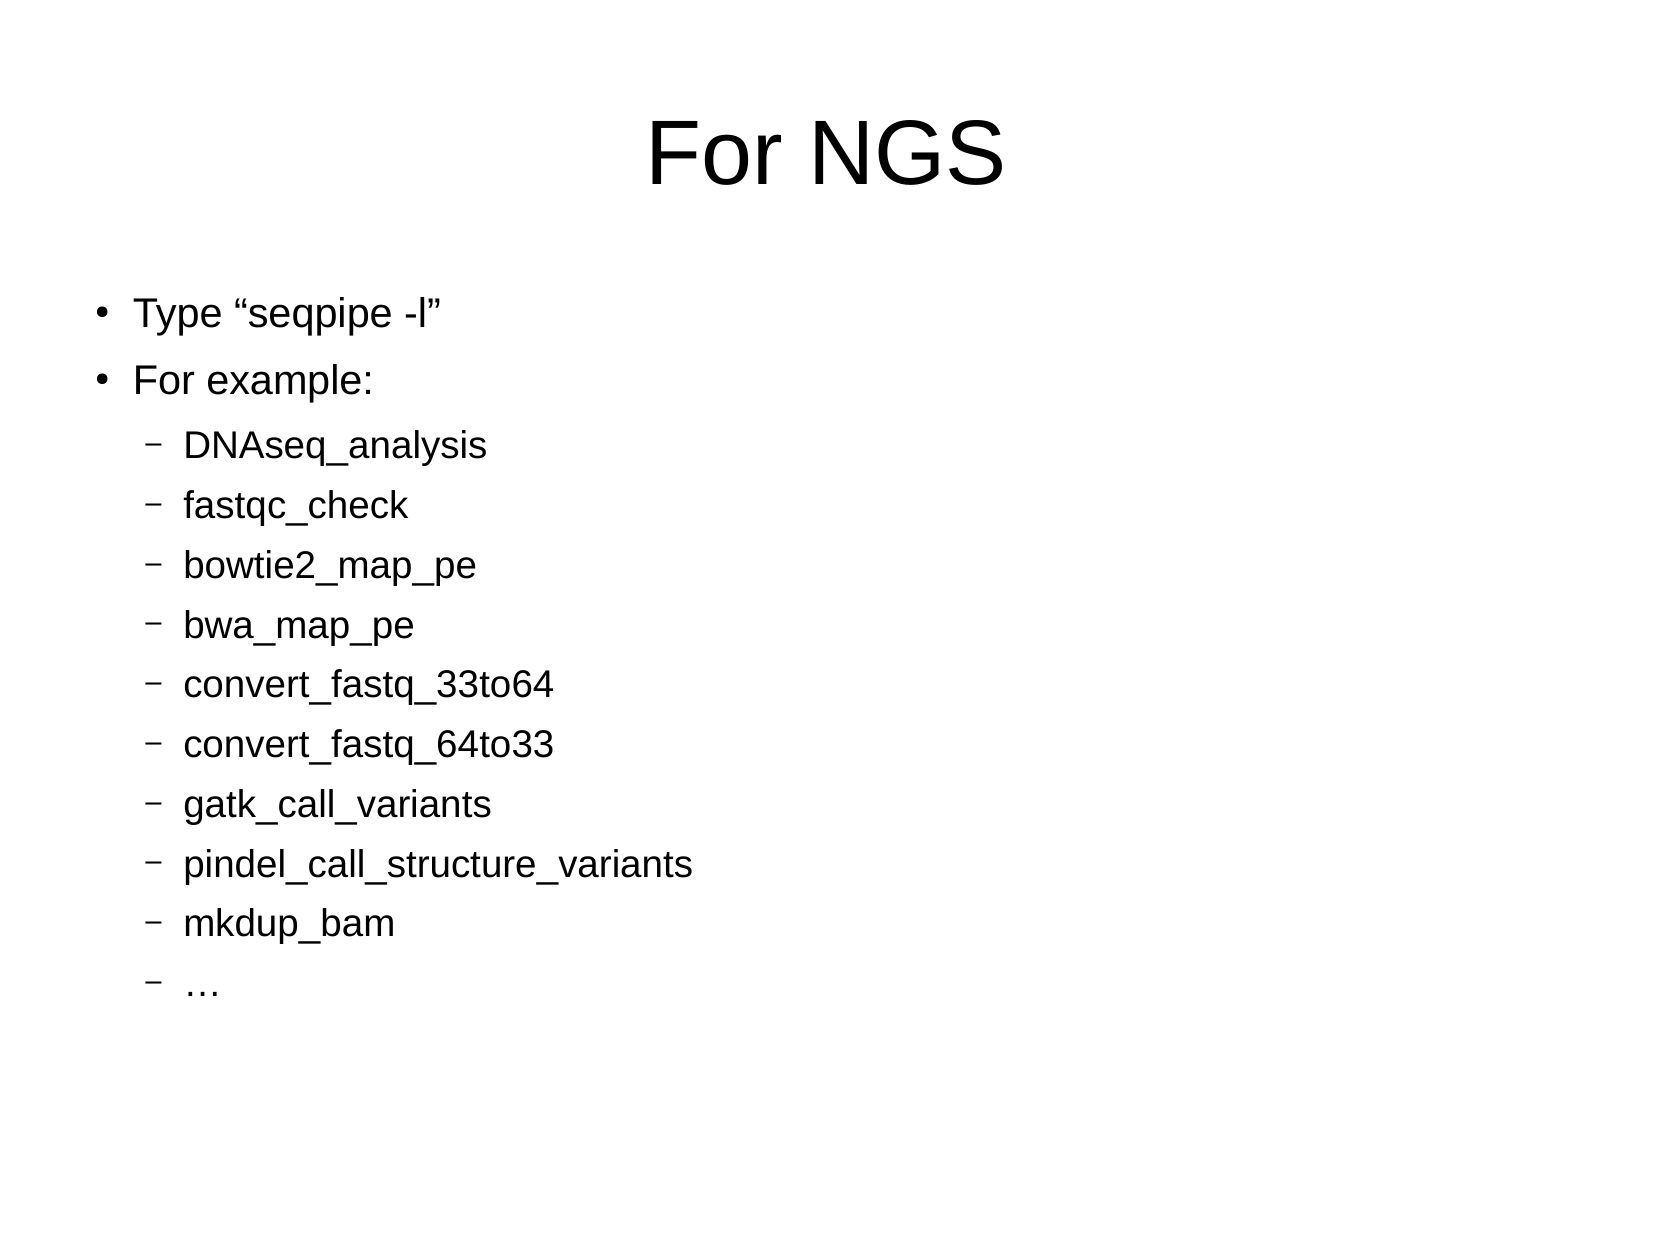

# For NGS
Type “seqpipe -l”
For example:
DNAseq_analysis
fastqc_check
bowtie2_map_pe
bwa_map_pe
convert_fastq_33to64
convert_fastq_64to33
gatk_call_variants
pindel_call_structure_variants
mkdup_bam
…